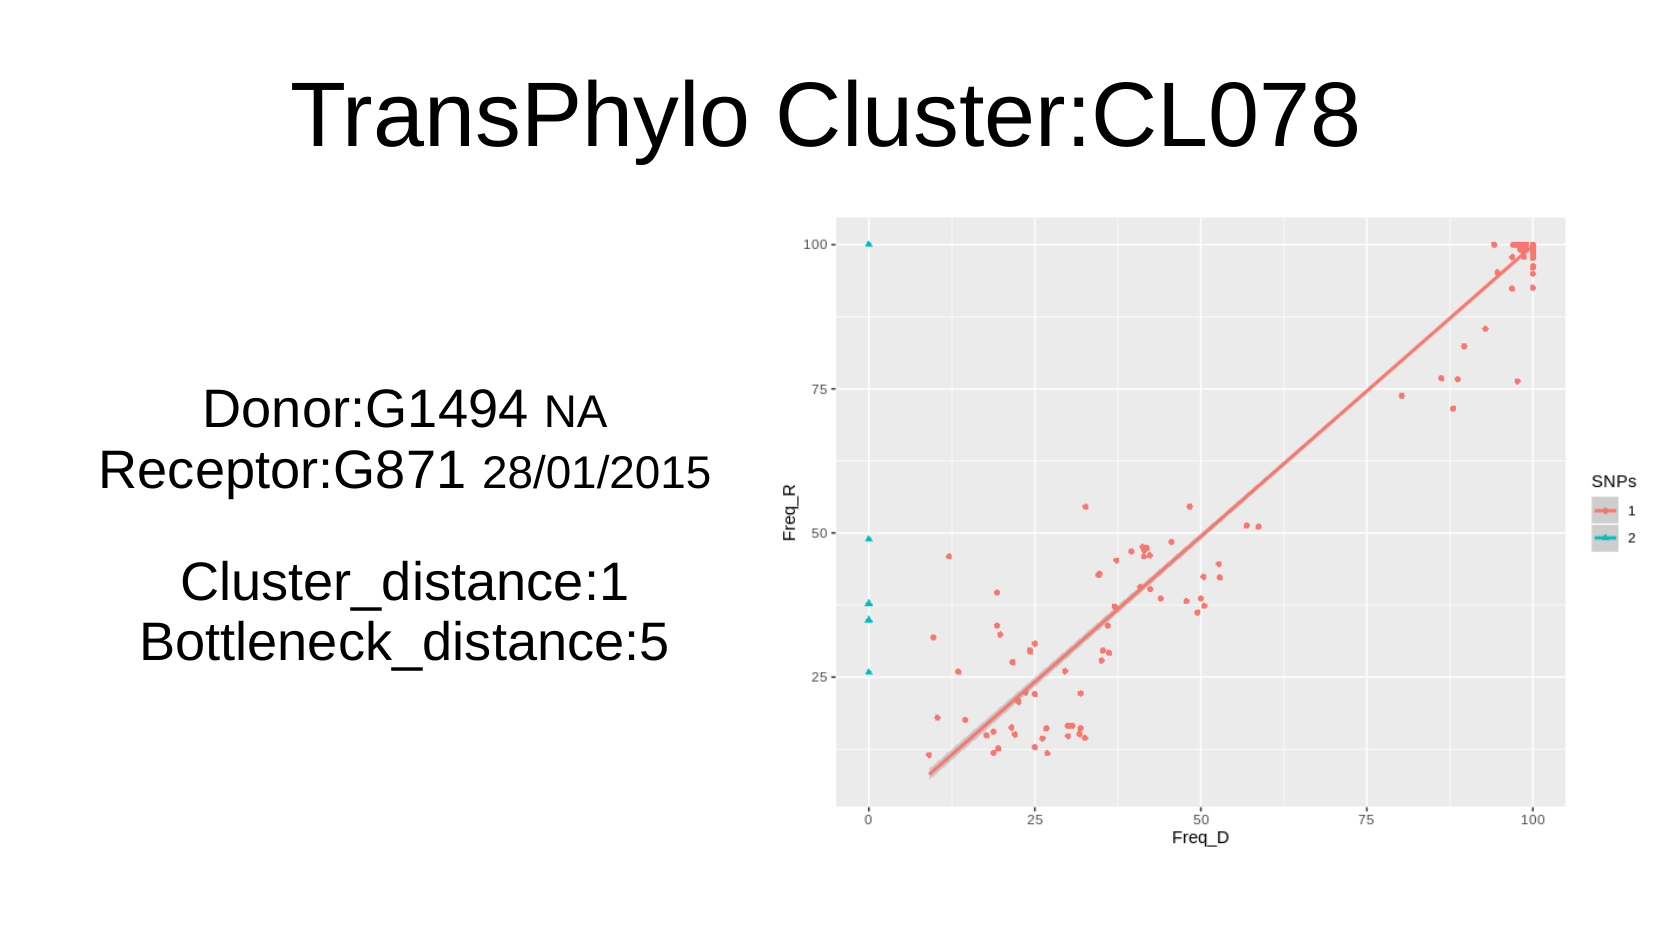

# TransPhylo Cluster:CL078
Donor:G1494 NA
Receptor:G871 28/01/2015
Cluster_distance:1
Bottleneck_distance:5